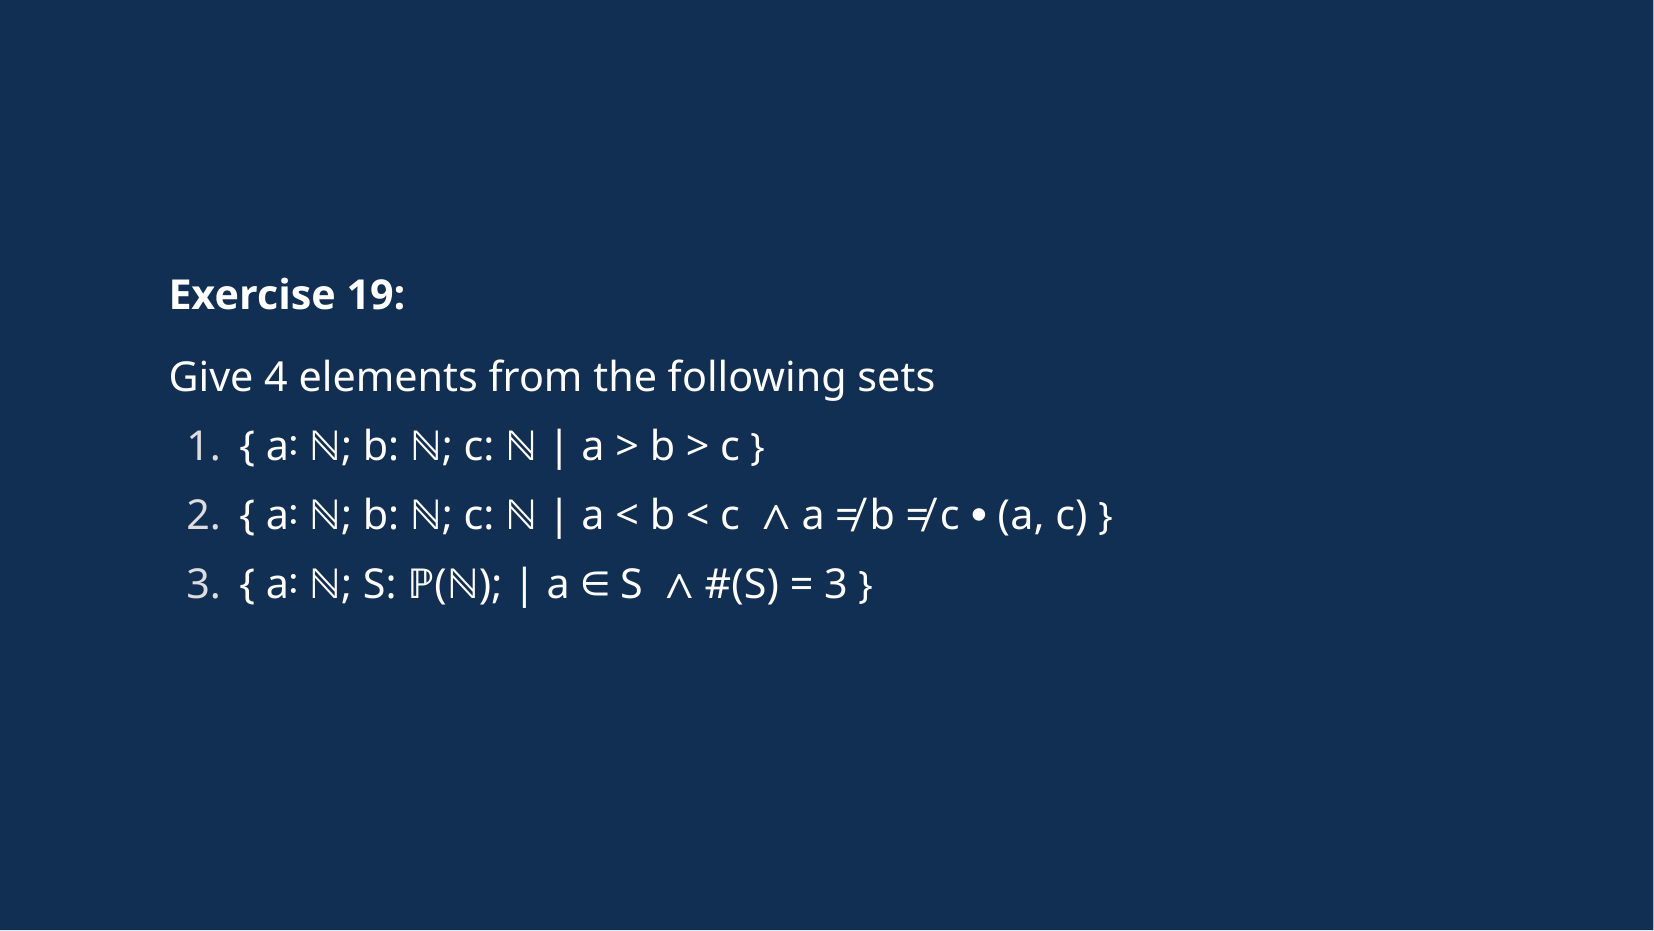

#
Exercise 19:
Give 4 elements from the following sets
{ a∶ ℕ; b: ℕ; c: ℕ | a > b > c }
{ a∶ ℕ; b: ℕ; c: ℕ | a < b < c ∧ a ≠ b ≠ c ⦁ (a, c) }
{ a∶ ℕ; S: ℙ(ℕ); | a ∈ S ∧ #(S) = 3 }